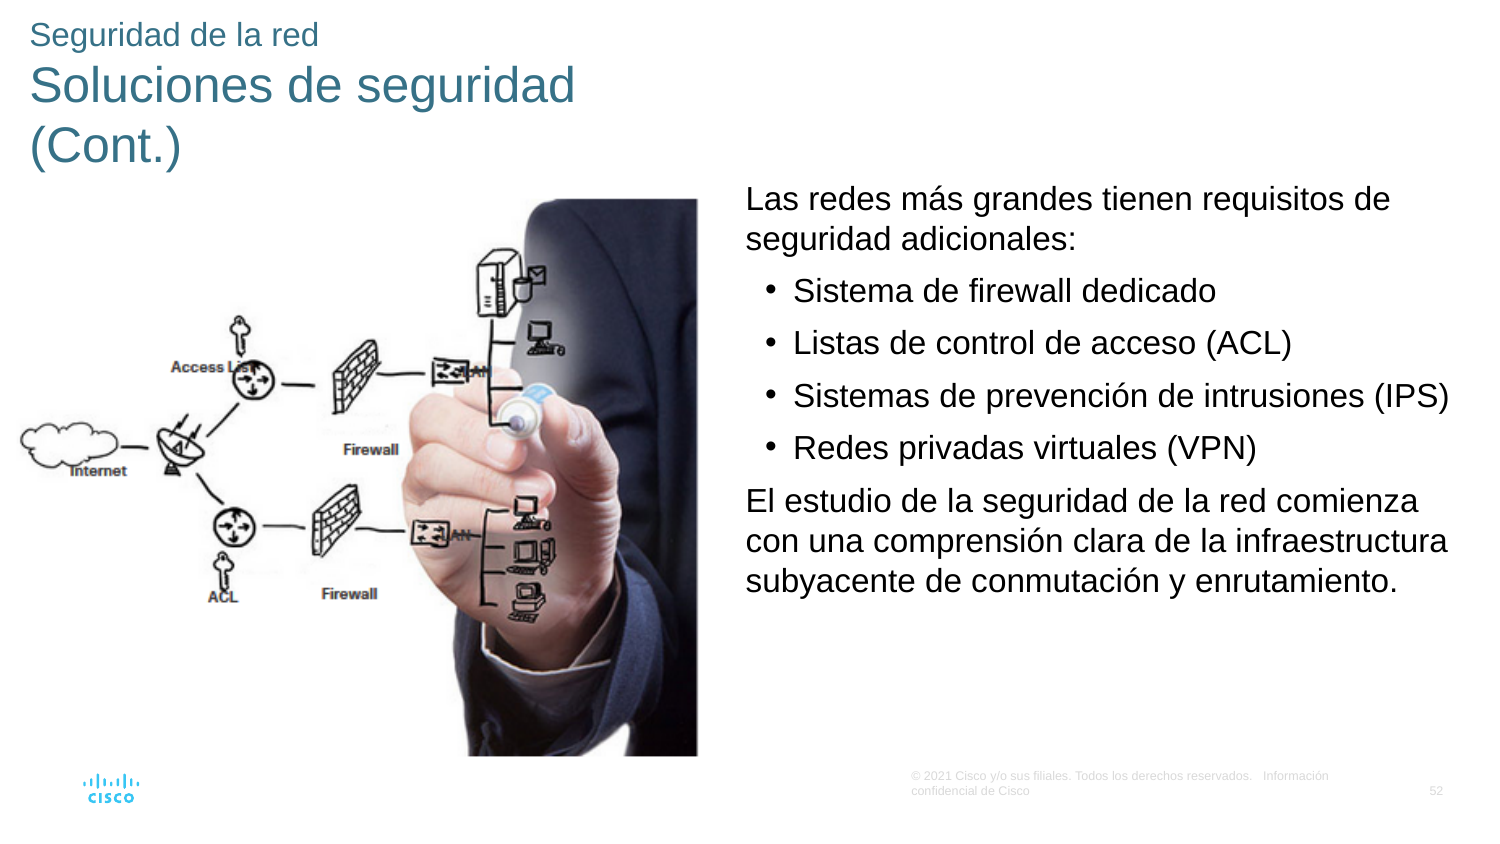

# Seguridad de la red Soluciones de seguridad (Cont.)
Las redes más grandes tienen requisitos de seguridad adicionales:
Sistema de firewall dedicado
Listas de control de acceso (ACL)
Sistemas de prevención de intrusiones (IPS)
Redes privadas virtuales (VPN)
El estudio de la seguridad de la red comienza con una comprensión clara de la infraestructura subyacente de conmutación y enrutamiento.